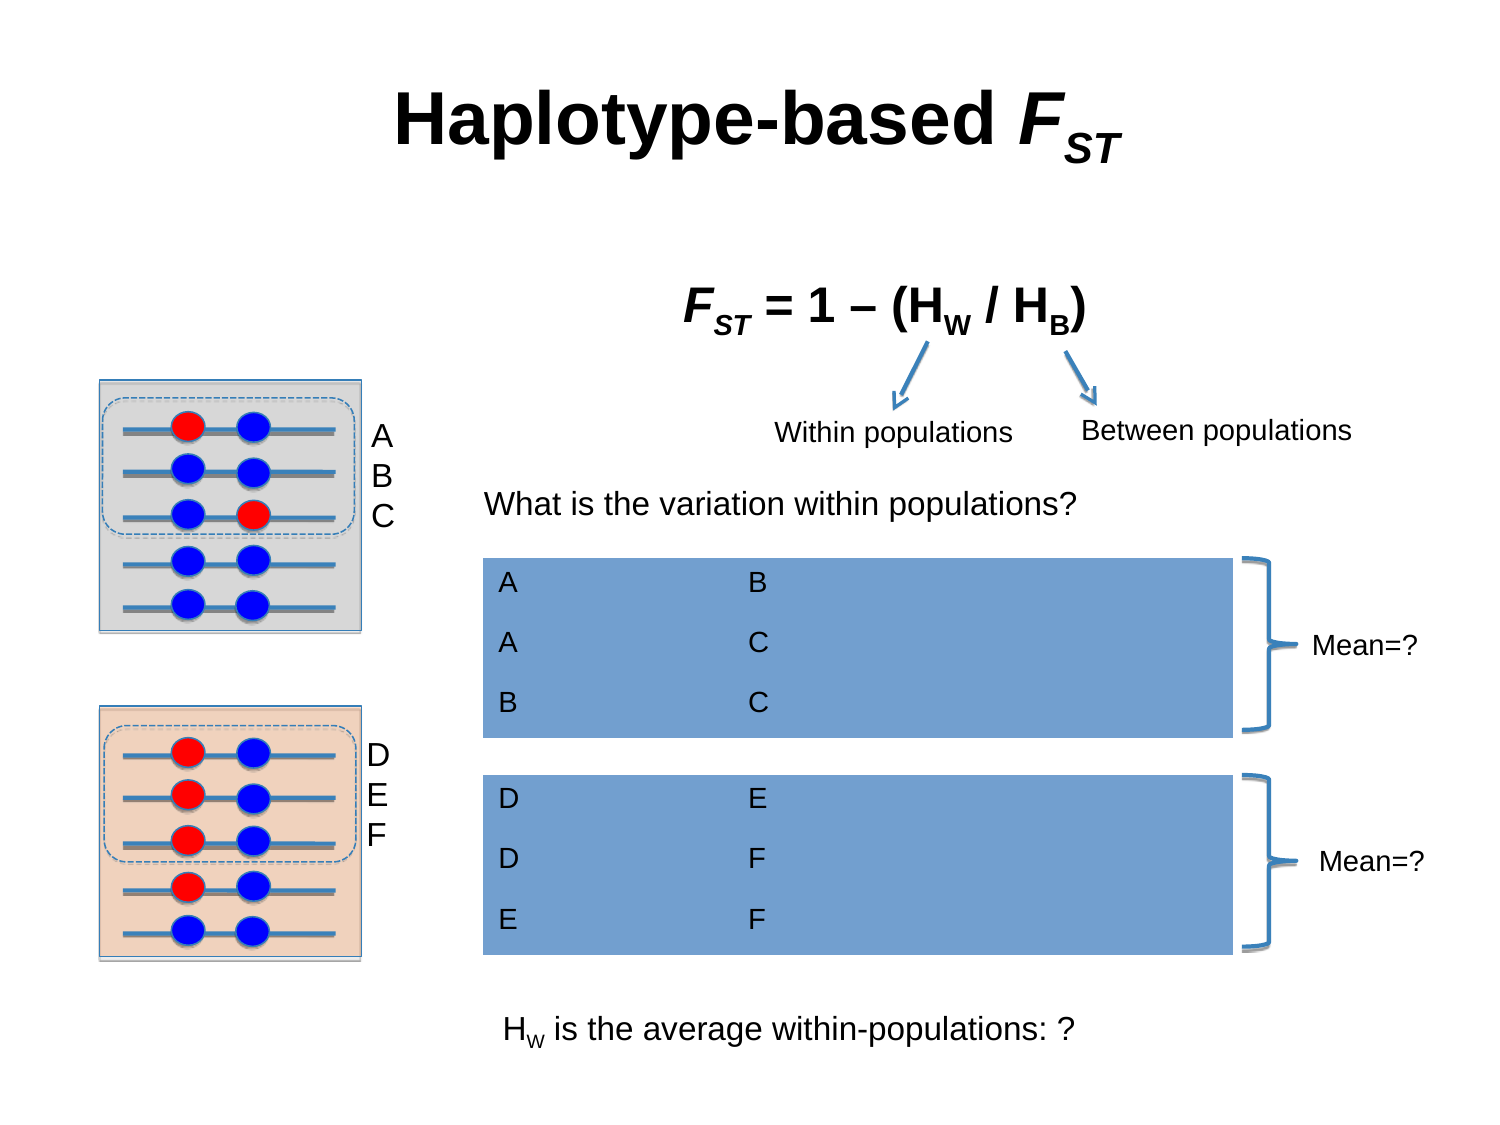

# Haplotype-based FST
FST = 1 – (HW / HB)
Between populations
Within populations
A
B
C
What is the variation within populations?
| A | B | |
| --- | --- | --- |
| A | C | |
| B | C | |
Mean=?
D
E
F
| D | E | |
| --- | --- | --- |
| D | F | |
| E | F | |
Mean=?
HW is the average within-populations: ?